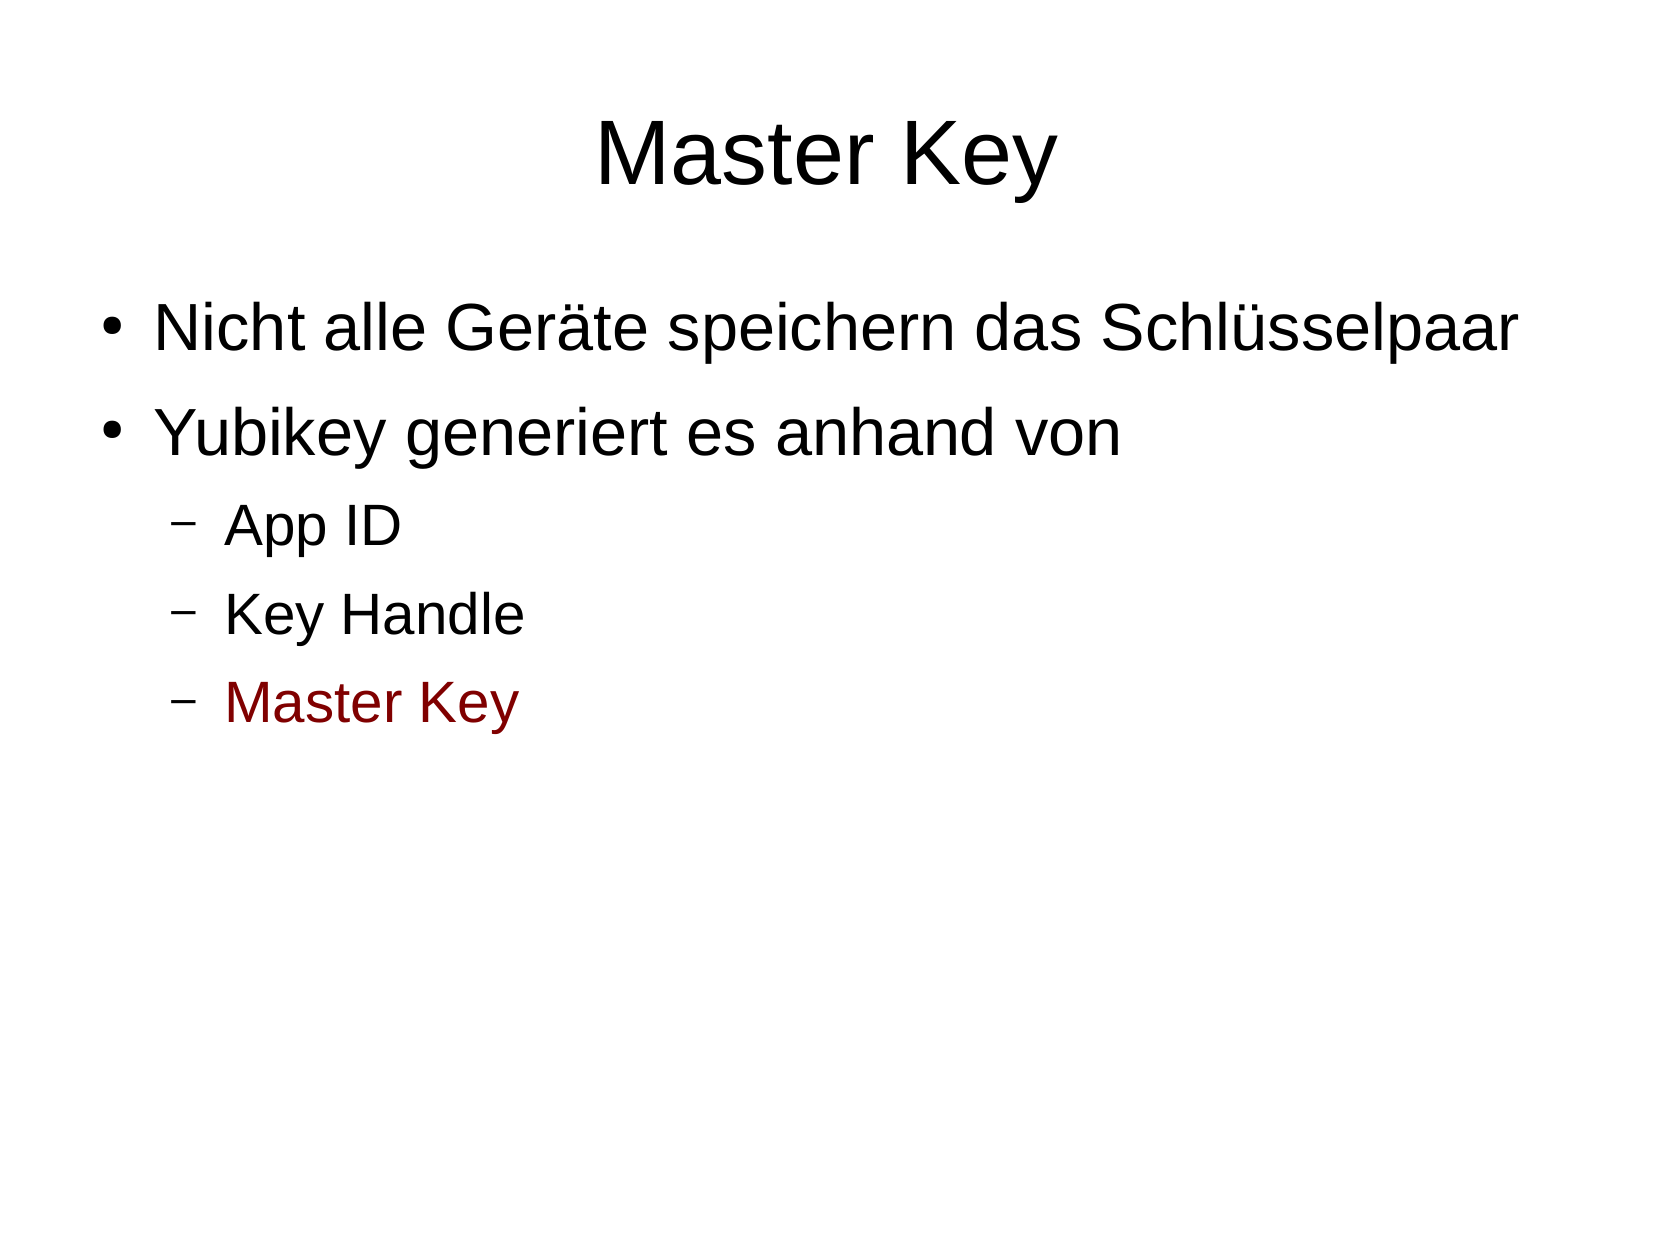

# Master Key
Nicht alle Geräte speichern das Schlüsselpaar
Yubikey generiert es anhand von
App ID
Key Handle
Master Key